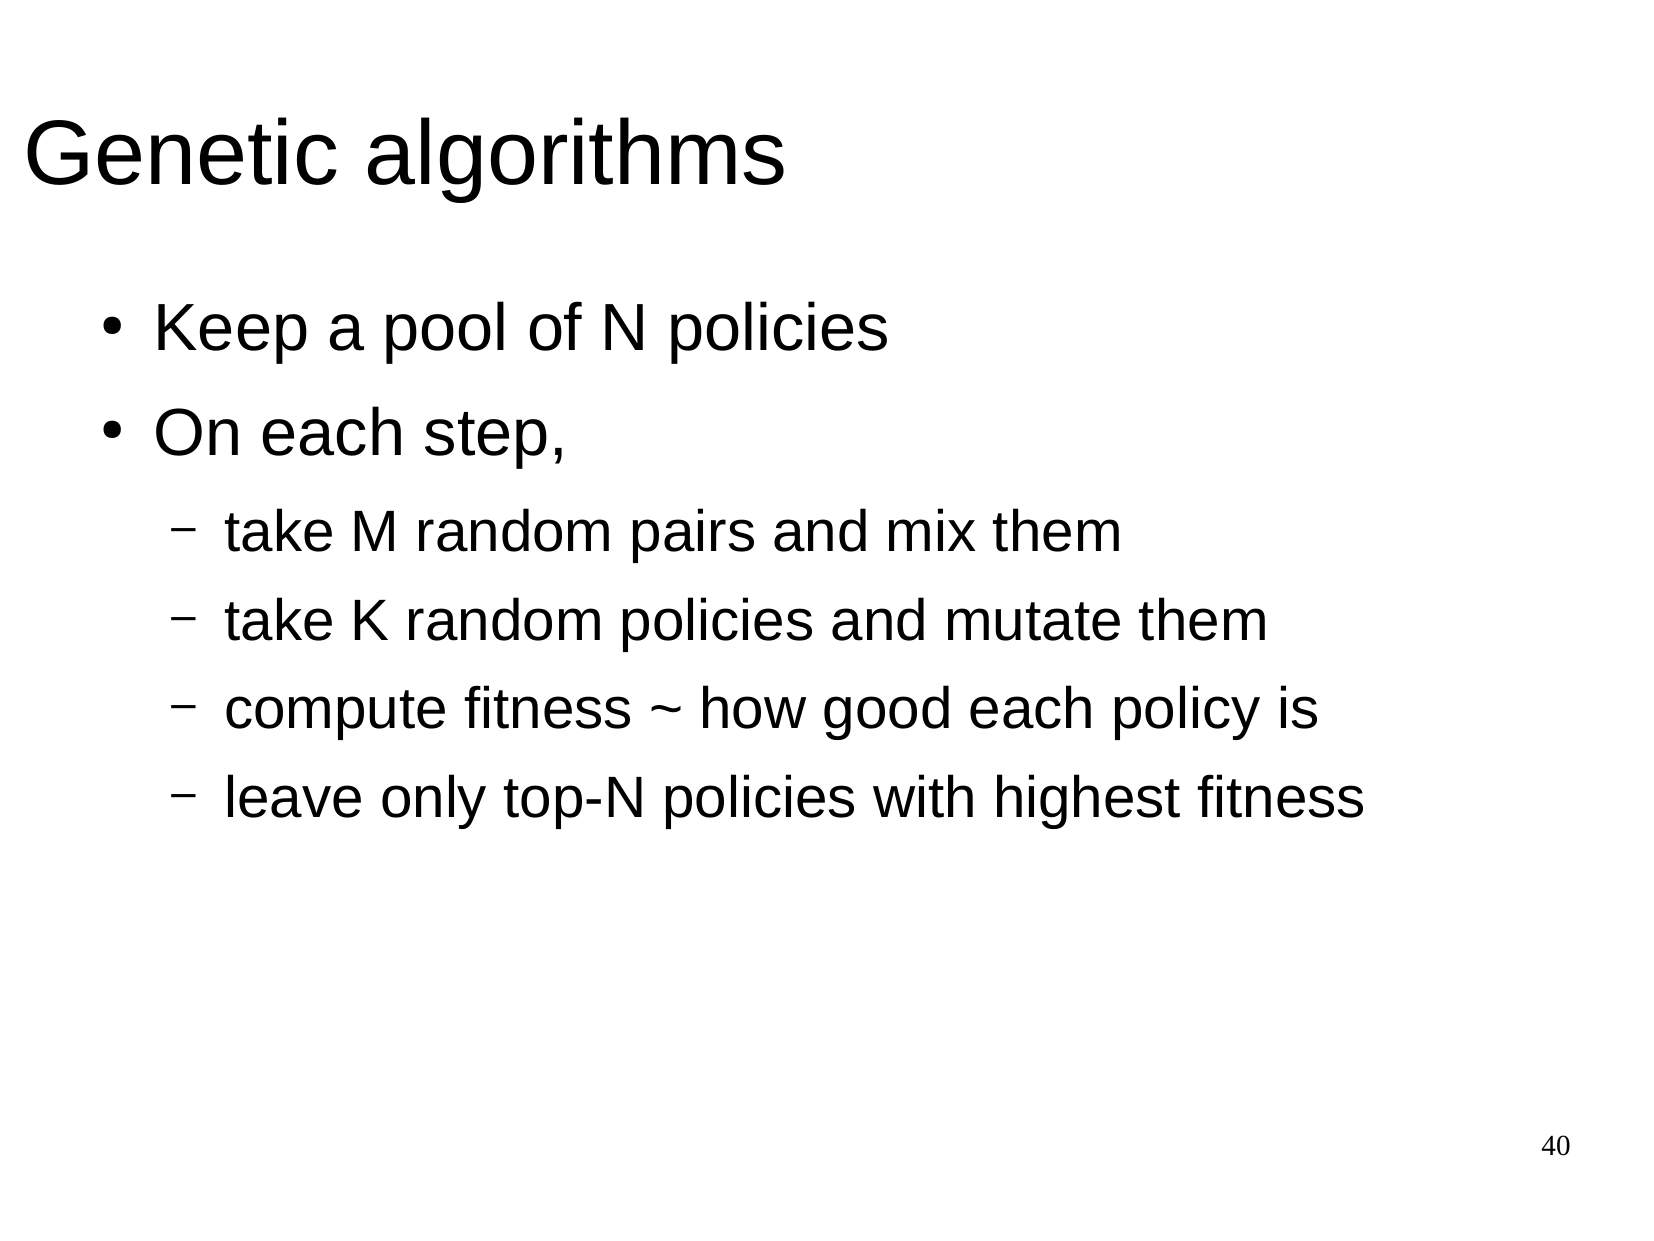

# Genetic algorithms
Keep a pool of N policies
On each step,
take M random pairs and mix them
take K random policies and mutate them
compute fitness ~ how good each policy is
leave only top-N policies with highest fitness
40